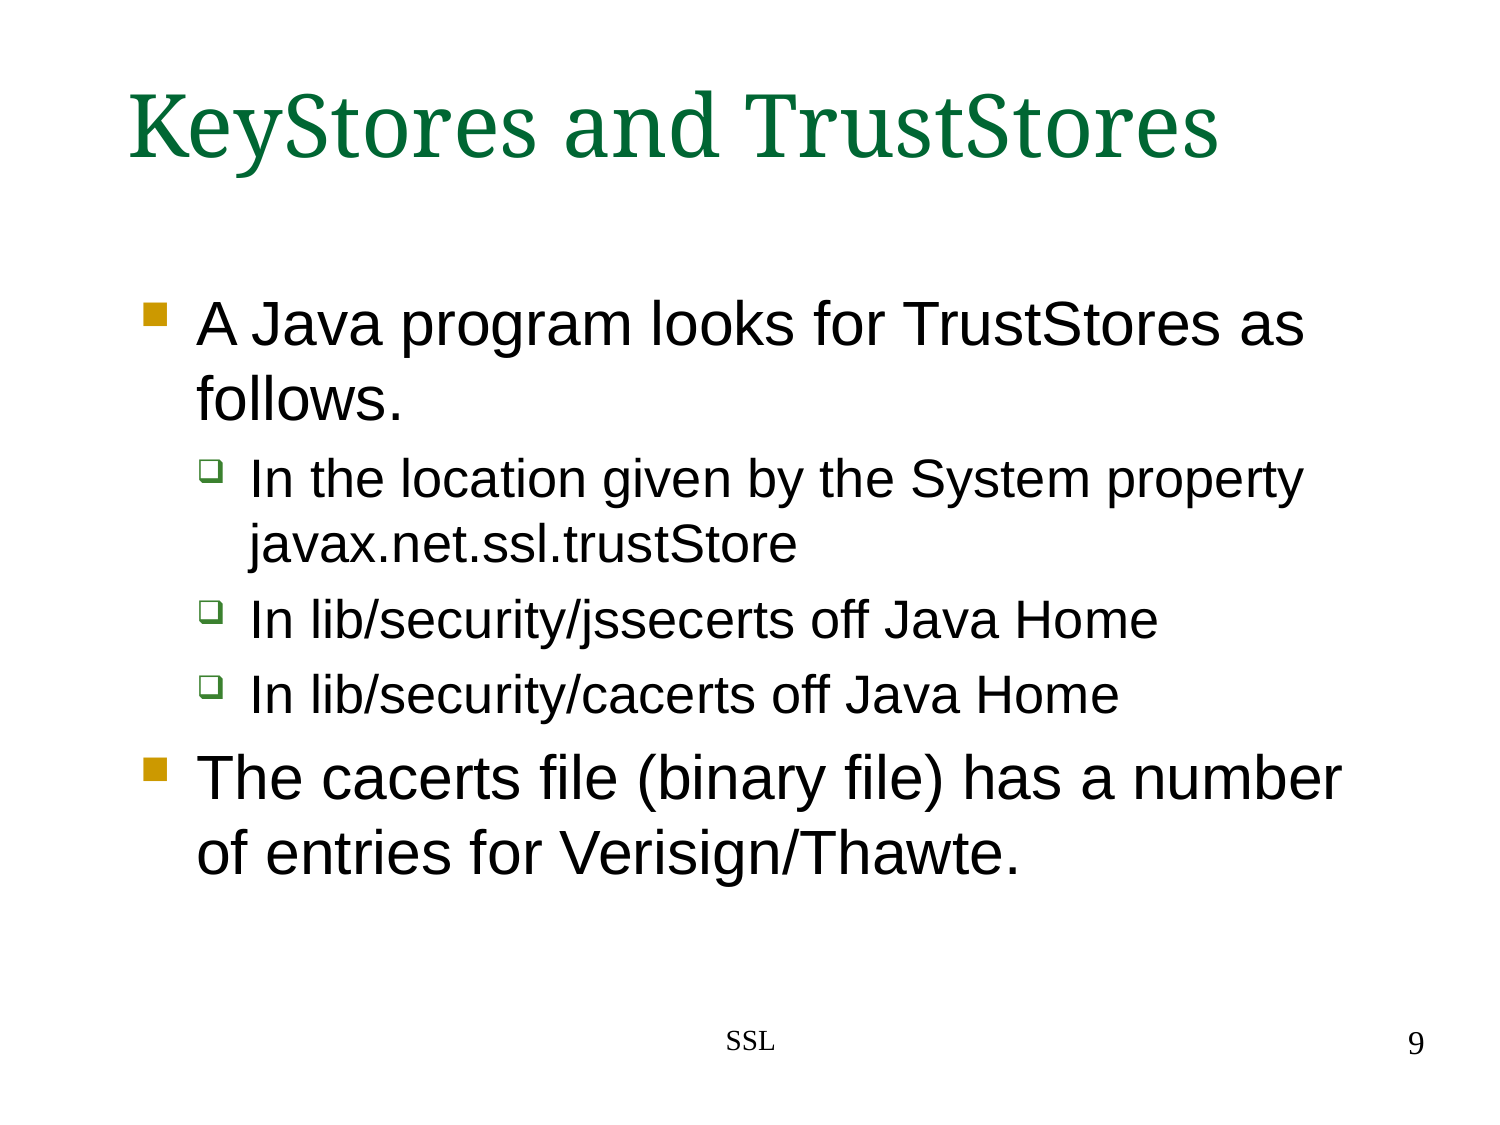

# KeyStores and TrustStores
A Java program looks for TrustStores as follows.
In the location given by the System property javax.net.ssl.trustStore
In lib/security/jssecerts off Java Home
In lib/security/cacerts off Java Home
The cacerts file (binary file) has a number of entries for Verisign/Thawte.
SSL
9